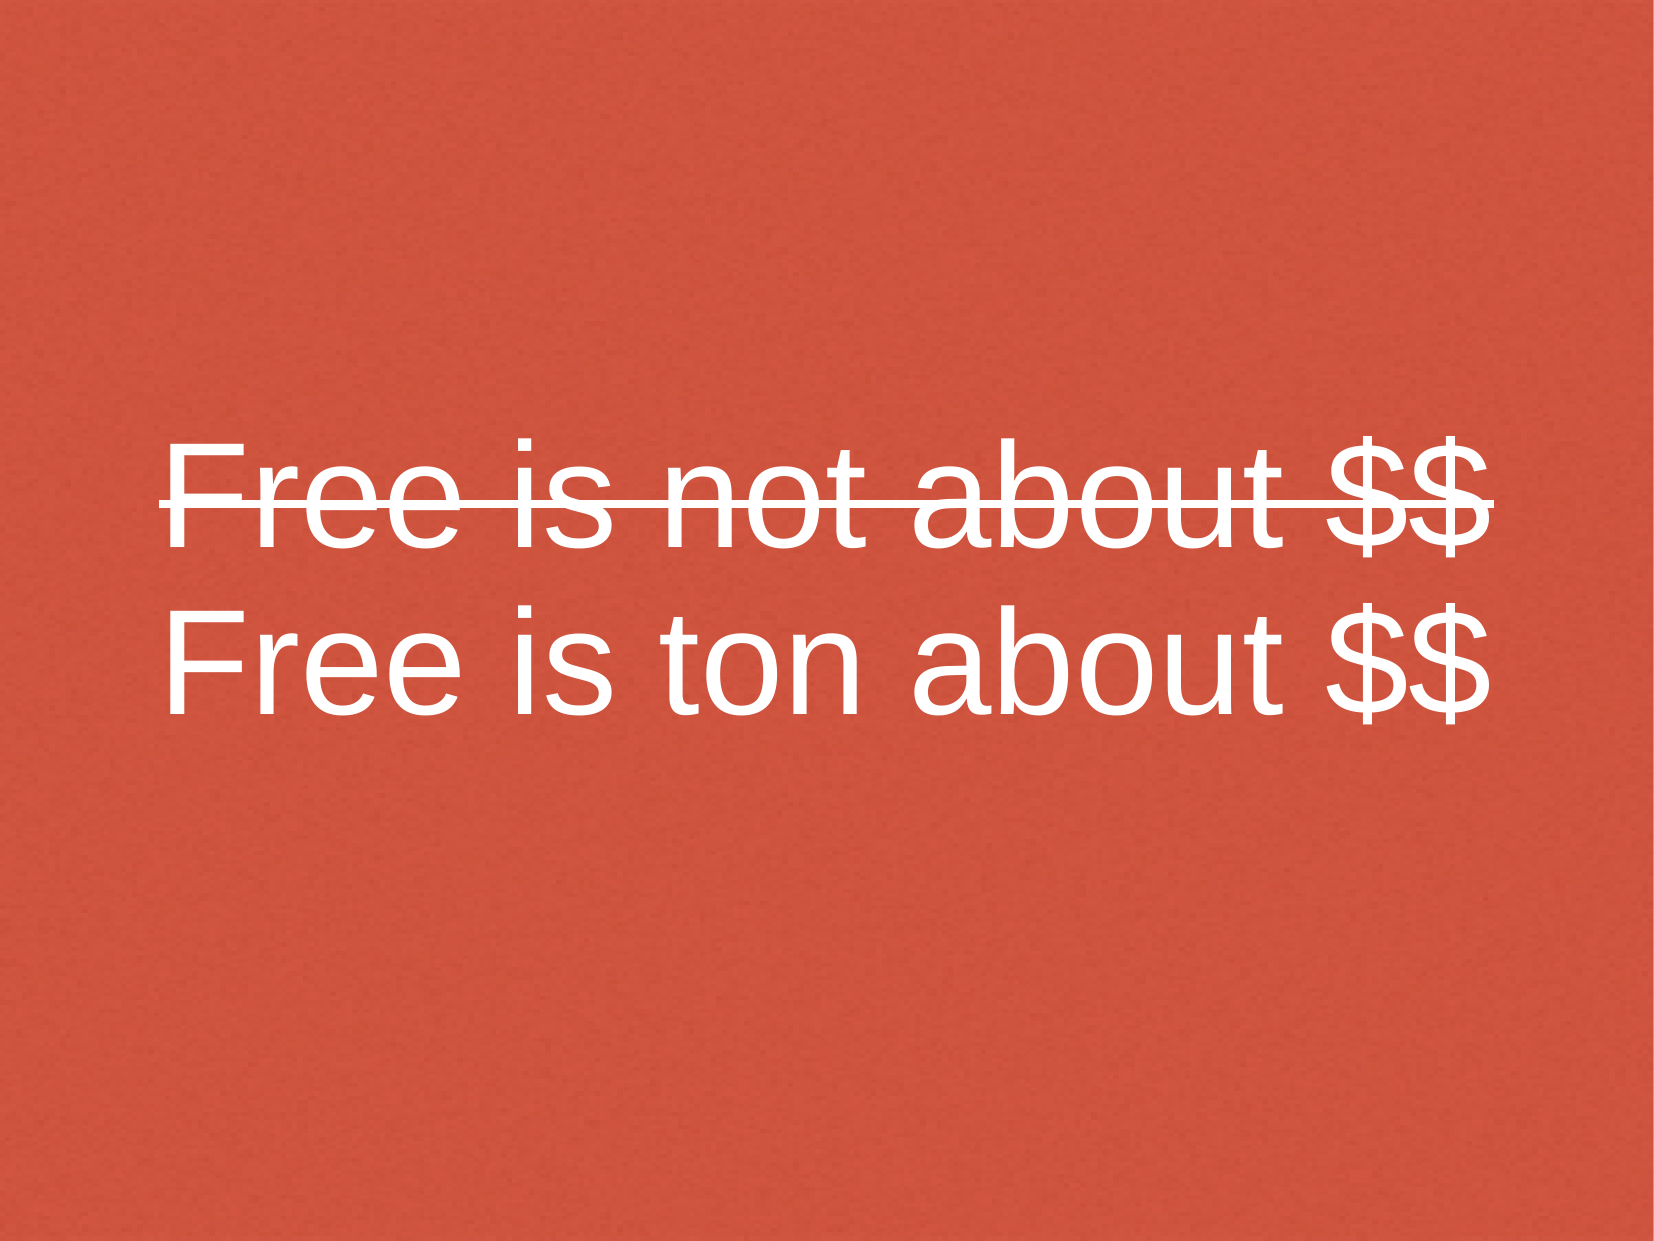

# Free is not about $$
Free is ton about $$